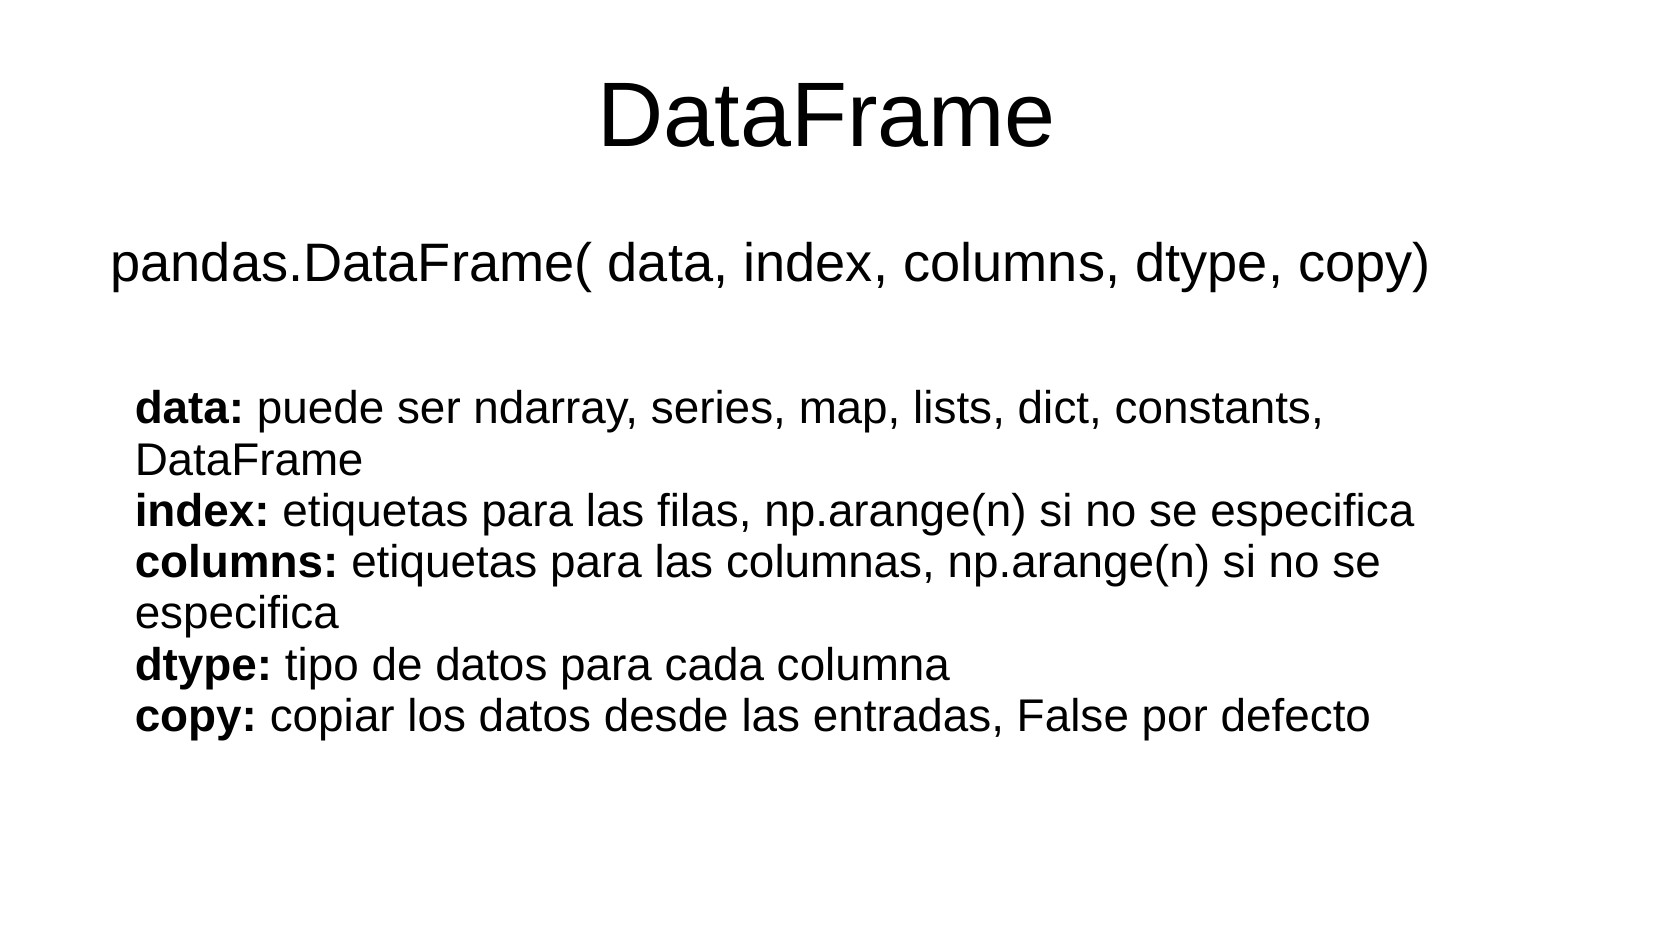

# DataFrame
pandas.DataFrame( data, index, columns, dtype, copy)
data: puede ser ndarray, series, map, lists, dict, constants, DataFrame
index: etiquetas para las filas, np.arange(n) si no se especifica
columns: etiquetas para las columnas, np.arange(n) si no se especifica
dtype: tipo de datos para cada columna
copy: copiar los datos desde las entradas, False por defecto